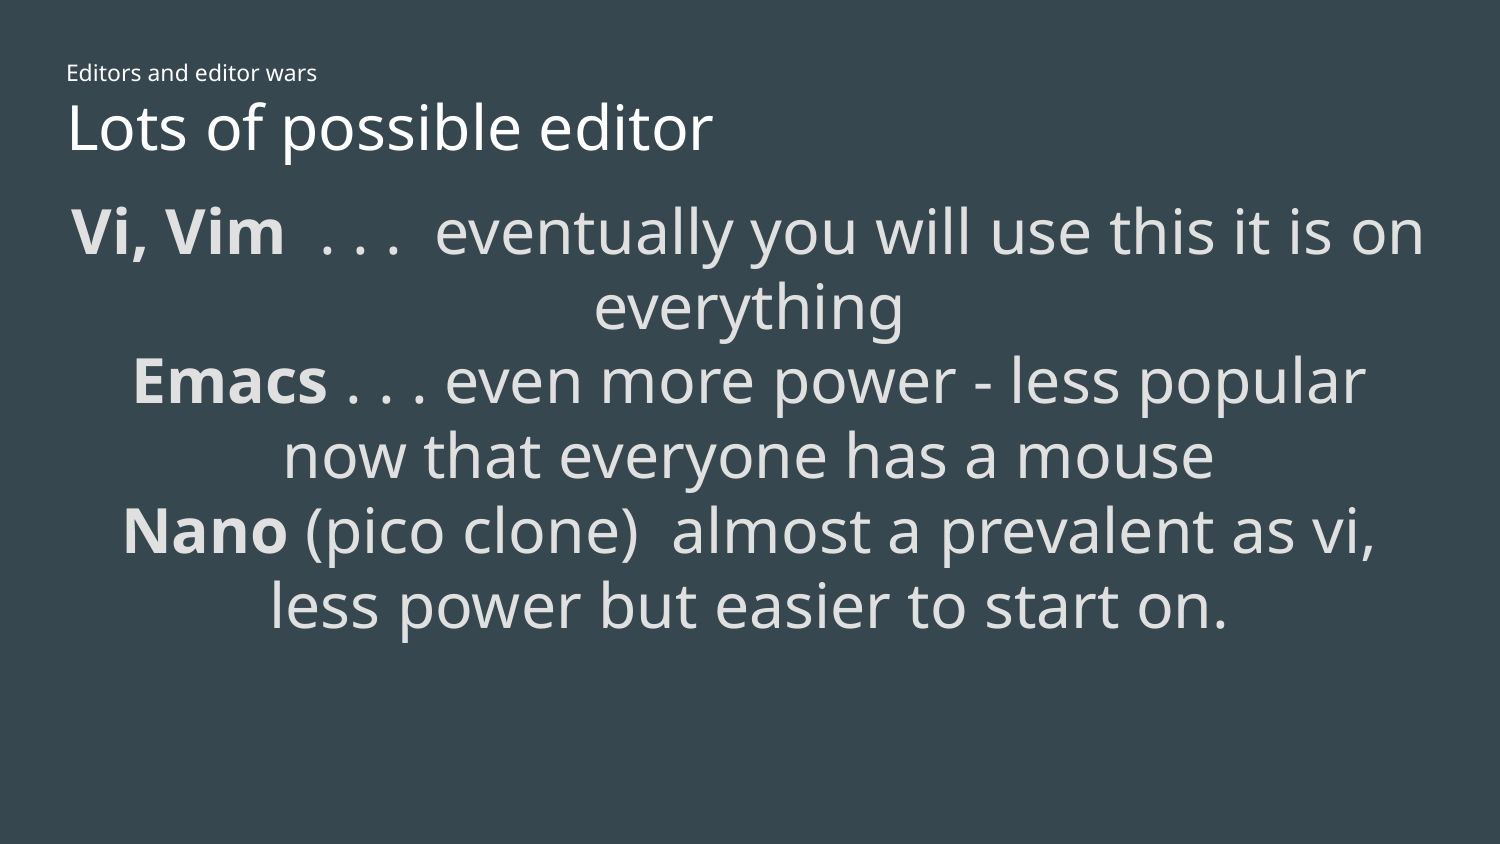

Editors and editor wars
# Lots of possible editor
Vi, Vim . . . eventually you will use this it is on everything
Emacs . . . even more power - less popular now that everyone has a mouse
Nano (pico clone) almost a prevalent as vi, less power but easier to start on.